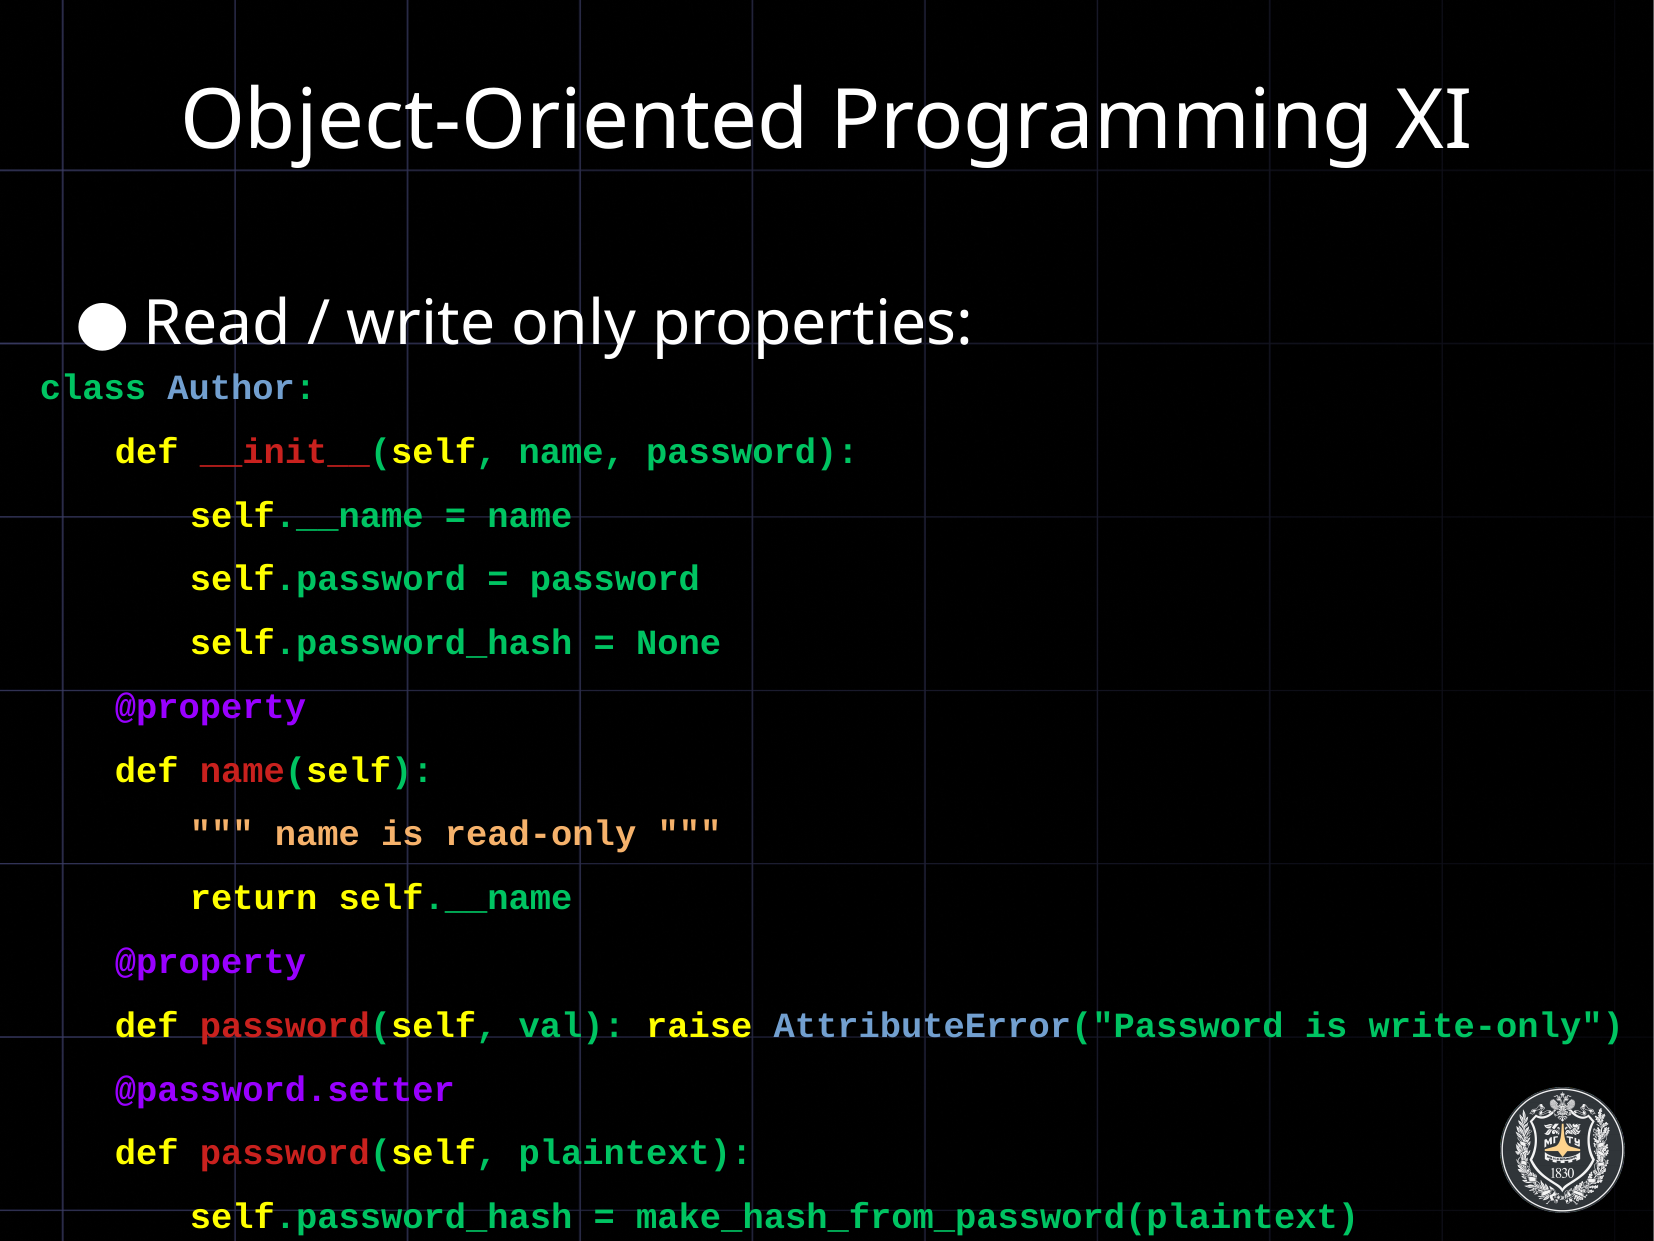

Object-Oriented Programming XI
Read / write only properties:
class Author:
def __init__(self, name, password):
self.__name = name
self.password = password
self.password_hash = None
@property
def name(self):
""" name is read-only """
return self.__name
@property
def password(self, val): raise AttributeError("Password is write-only")
@password.setter
def password(self, plaintext):
self.password_hash = make_hash_from_password(plaintext)